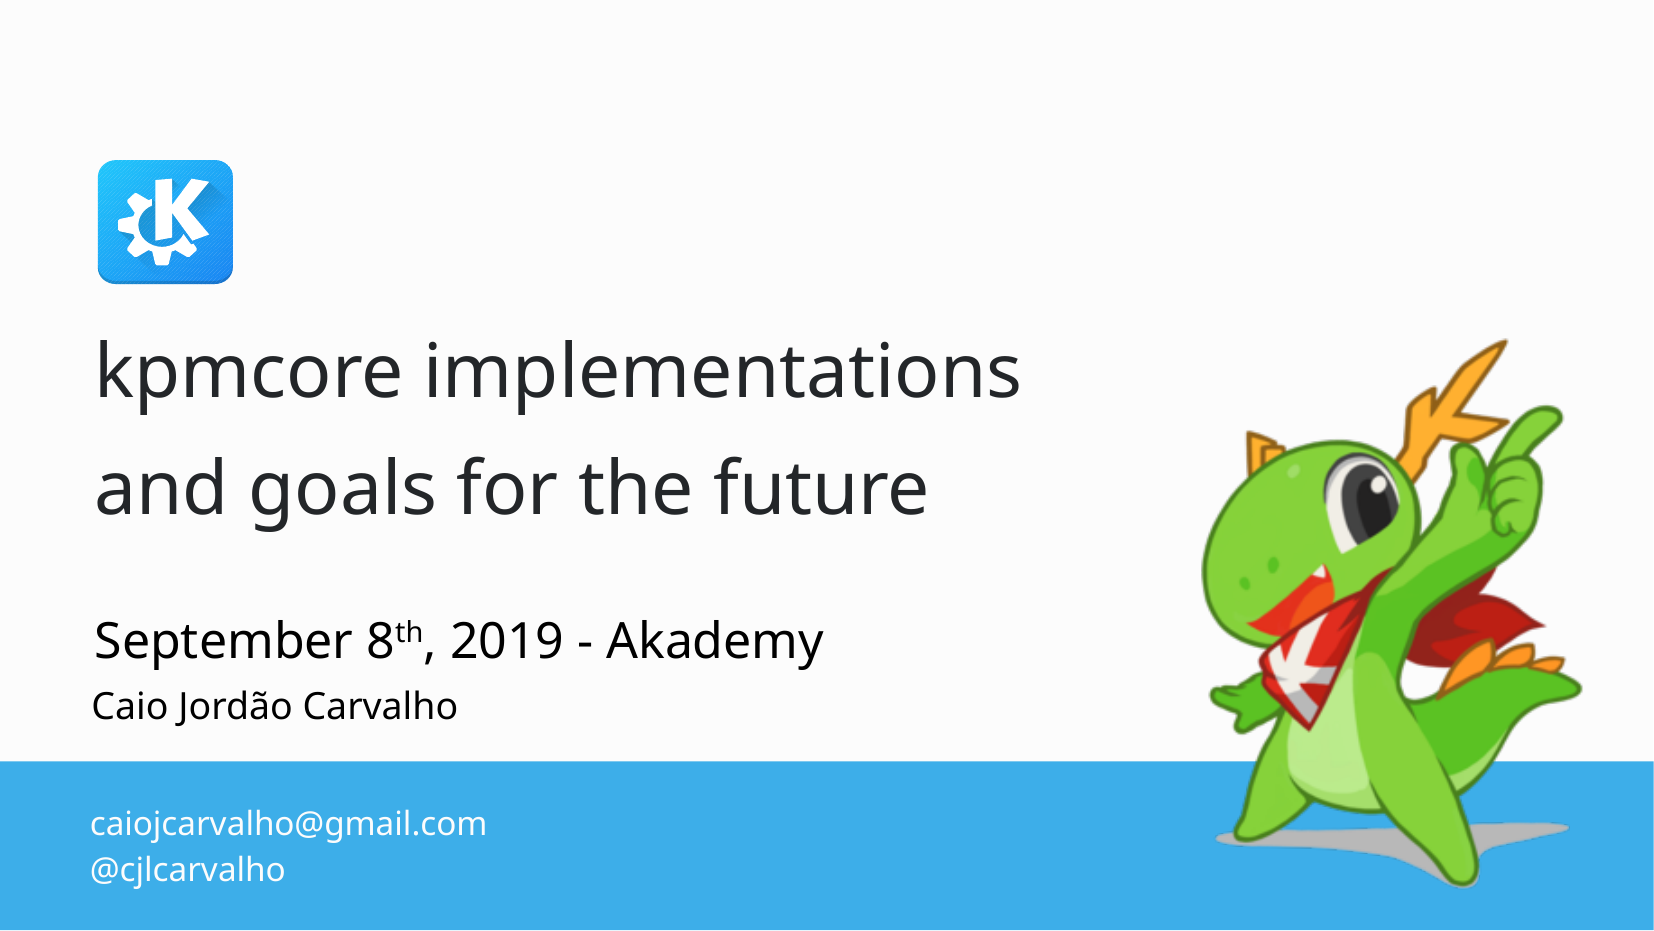

# kpmcore implementations
and goals for the future
September 8th, 2019 - Akademy
Caio Jordão Carvalho
caiojcarvalho@gmail.com
@cjlcarvalho